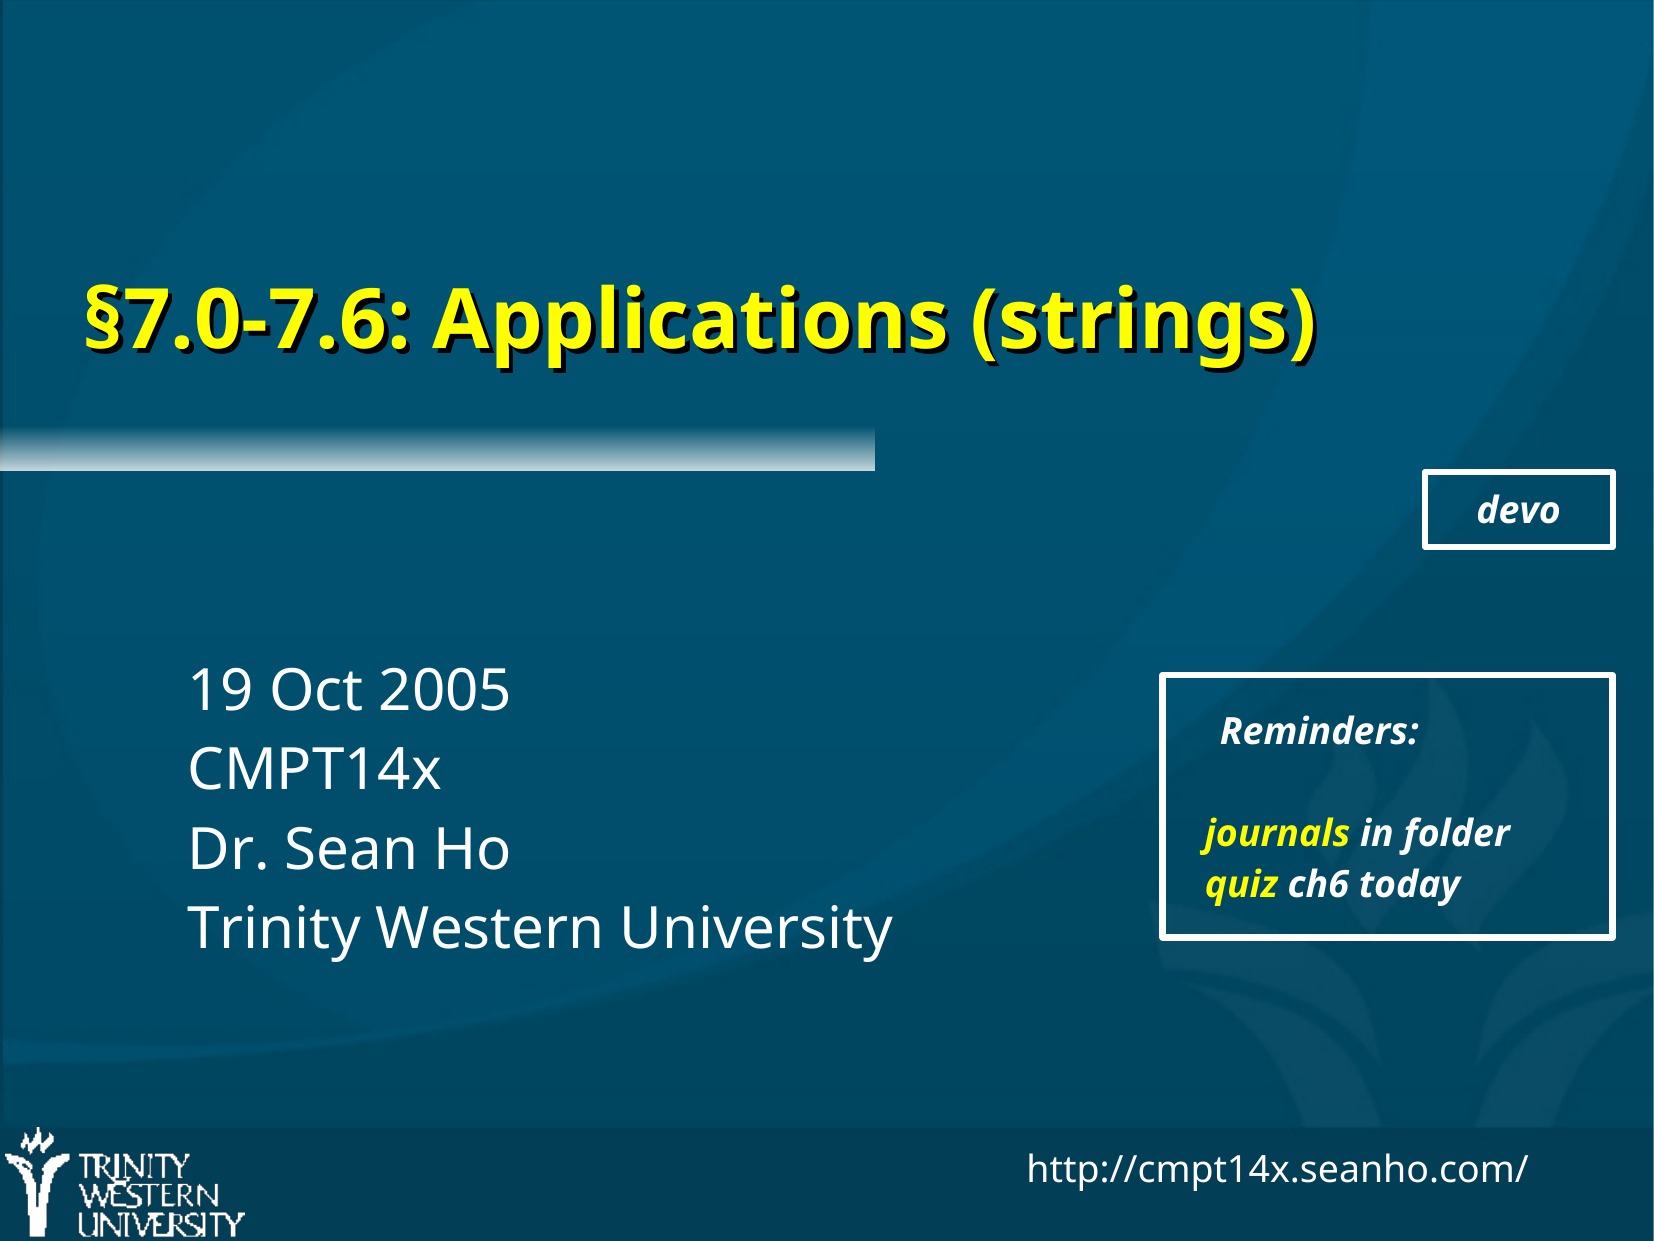

# §7.0-7.6: Applications (strings)
devo
19 Oct 2005
CMPT14x
Dr. Sean Ho
Trinity Western University
Reminders:
journals in folder
quiz ch6 today
http://cmpt14x.seanho.com/